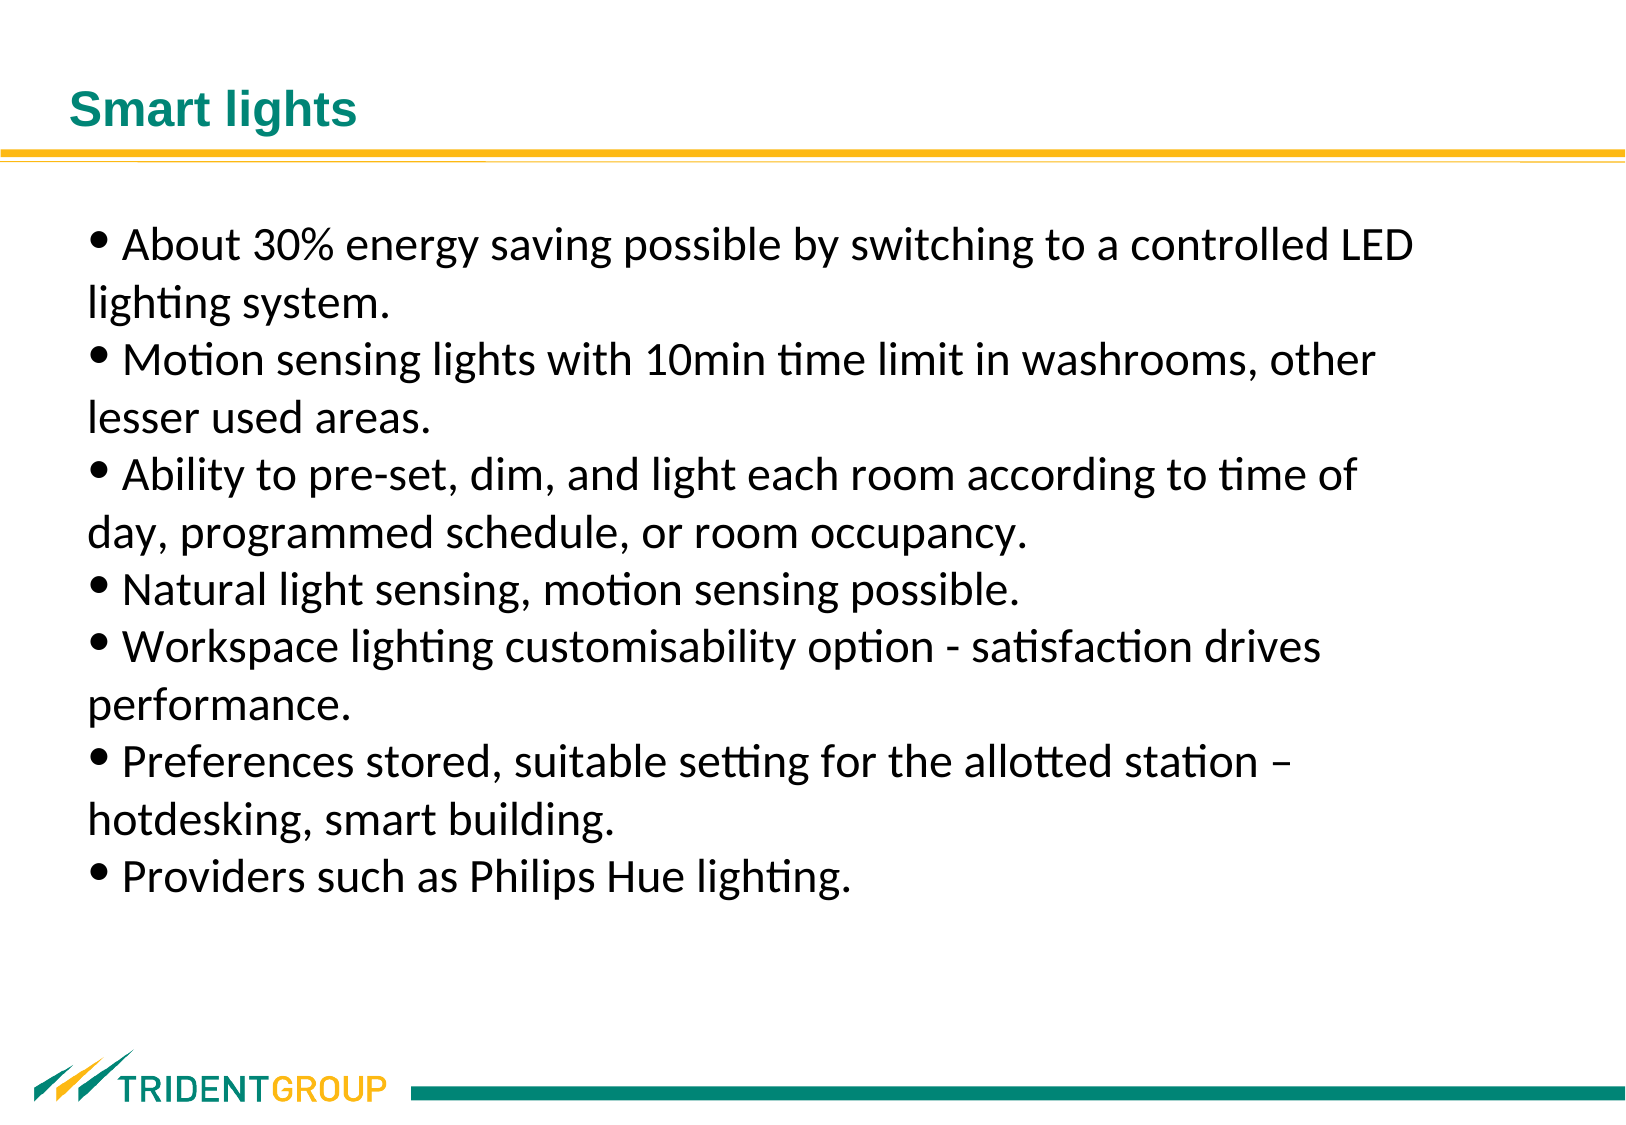

# Smart lights
 About 30% energy saving possible by switching to a controlled LED lighting system.
 Motion sensing lights with 10min time limit in washrooms, other lesser used areas.
 Ability to pre-set, dim, and light each room according to time of day, programmed schedule, or room occupancy.
 Natural light sensing, motion sensing possible.
 Workspace lighting customisability option - satisfaction drives performance.
 Preferences stored, suitable setting for the allotted station – hotdesking, smart building.
 Providers such as Philips Hue lighting.